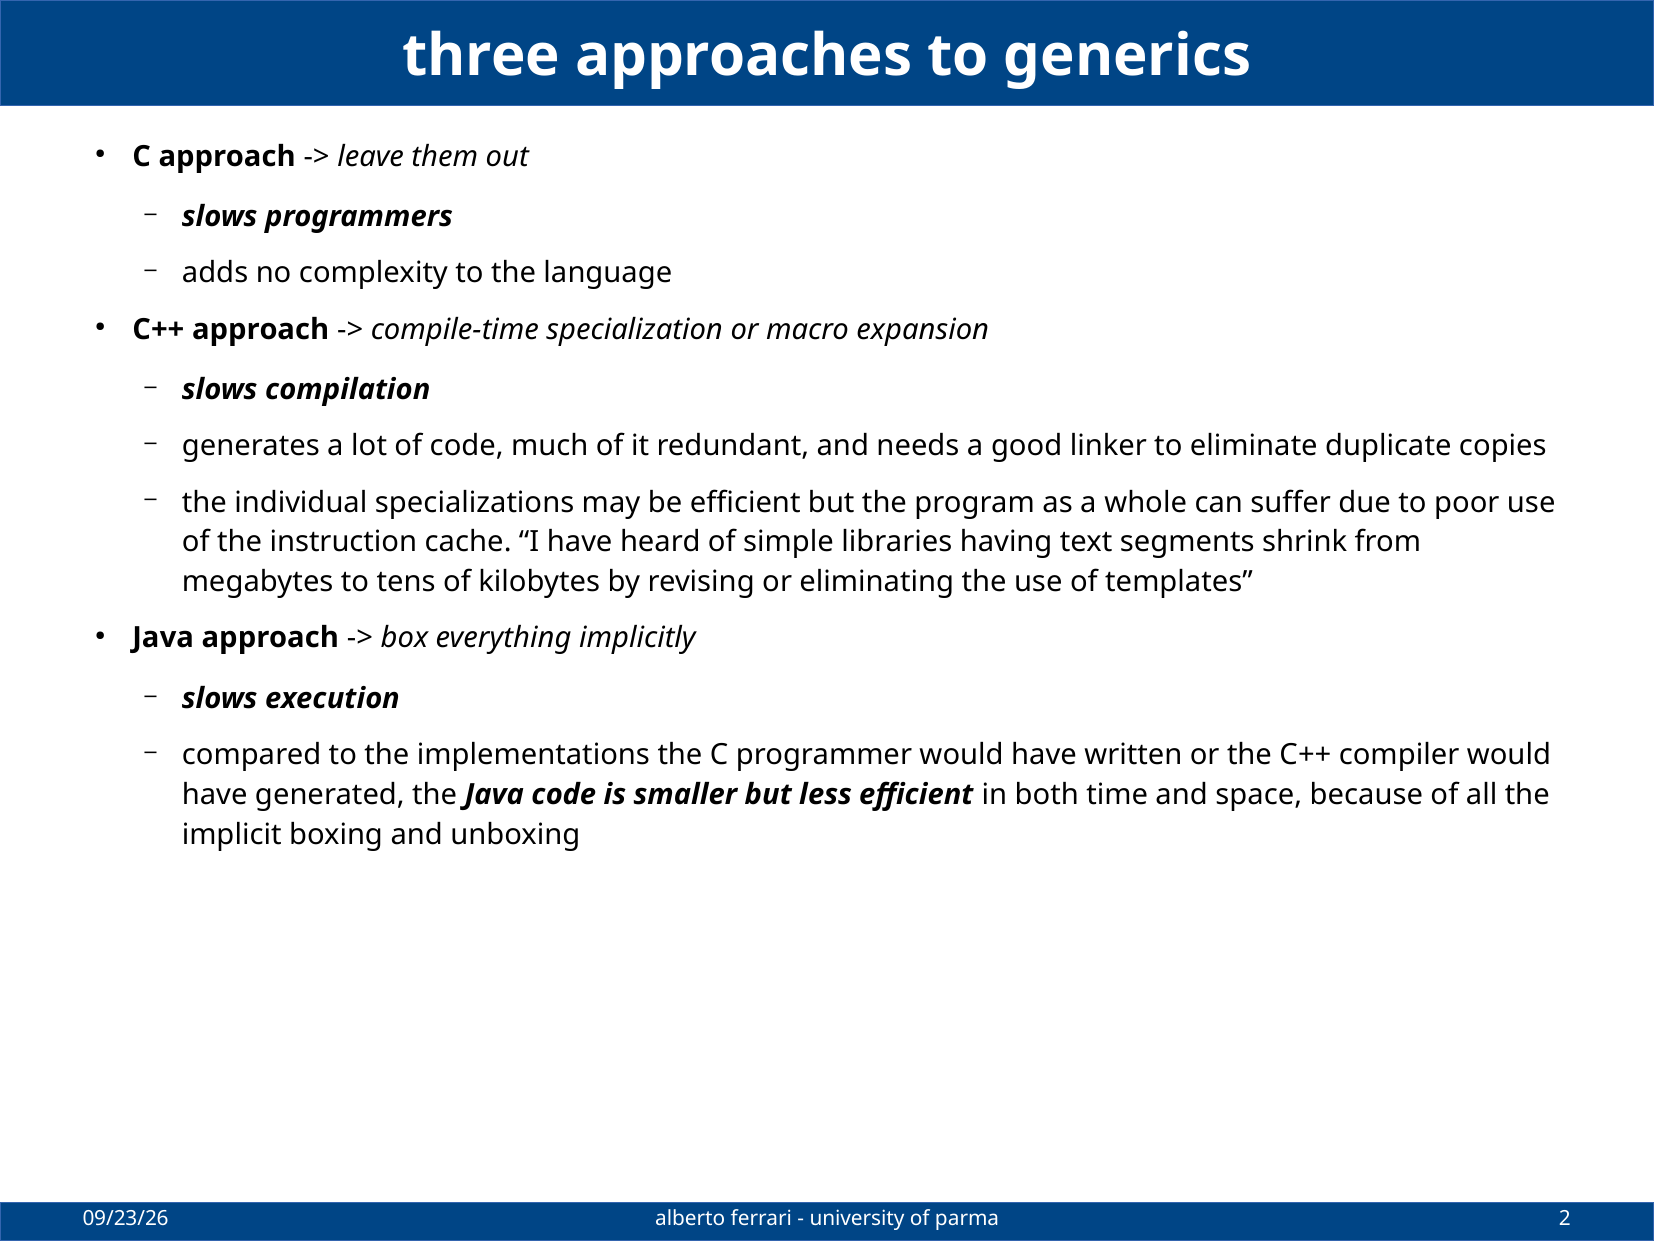

# three approaches to generics
C approach -> leave them out
slows programmers
adds no complexity to the language
C++ approach -> compile-time specialization or macro expansion
slows compilation
generates a lot of code, much of it redundant, and needs a good linker to eliminate duplicate copies
the individual specializations may be efficient but the program as a whole can suffer due to poor use of the instruction cache. “I have heard of simple libraries having text segments shrink from megabytes to tens of kilobytes by revising or eliminating the use of templates”
Java approach -> box everything implicitly
slows execution
compared to the implementations the C programmer would have written or the C++ compiler would have generated, the Java code is smaller but less efficient in both time and space, because of all the implicit boxing and unboxing
alberto ferrari - university of parma
2